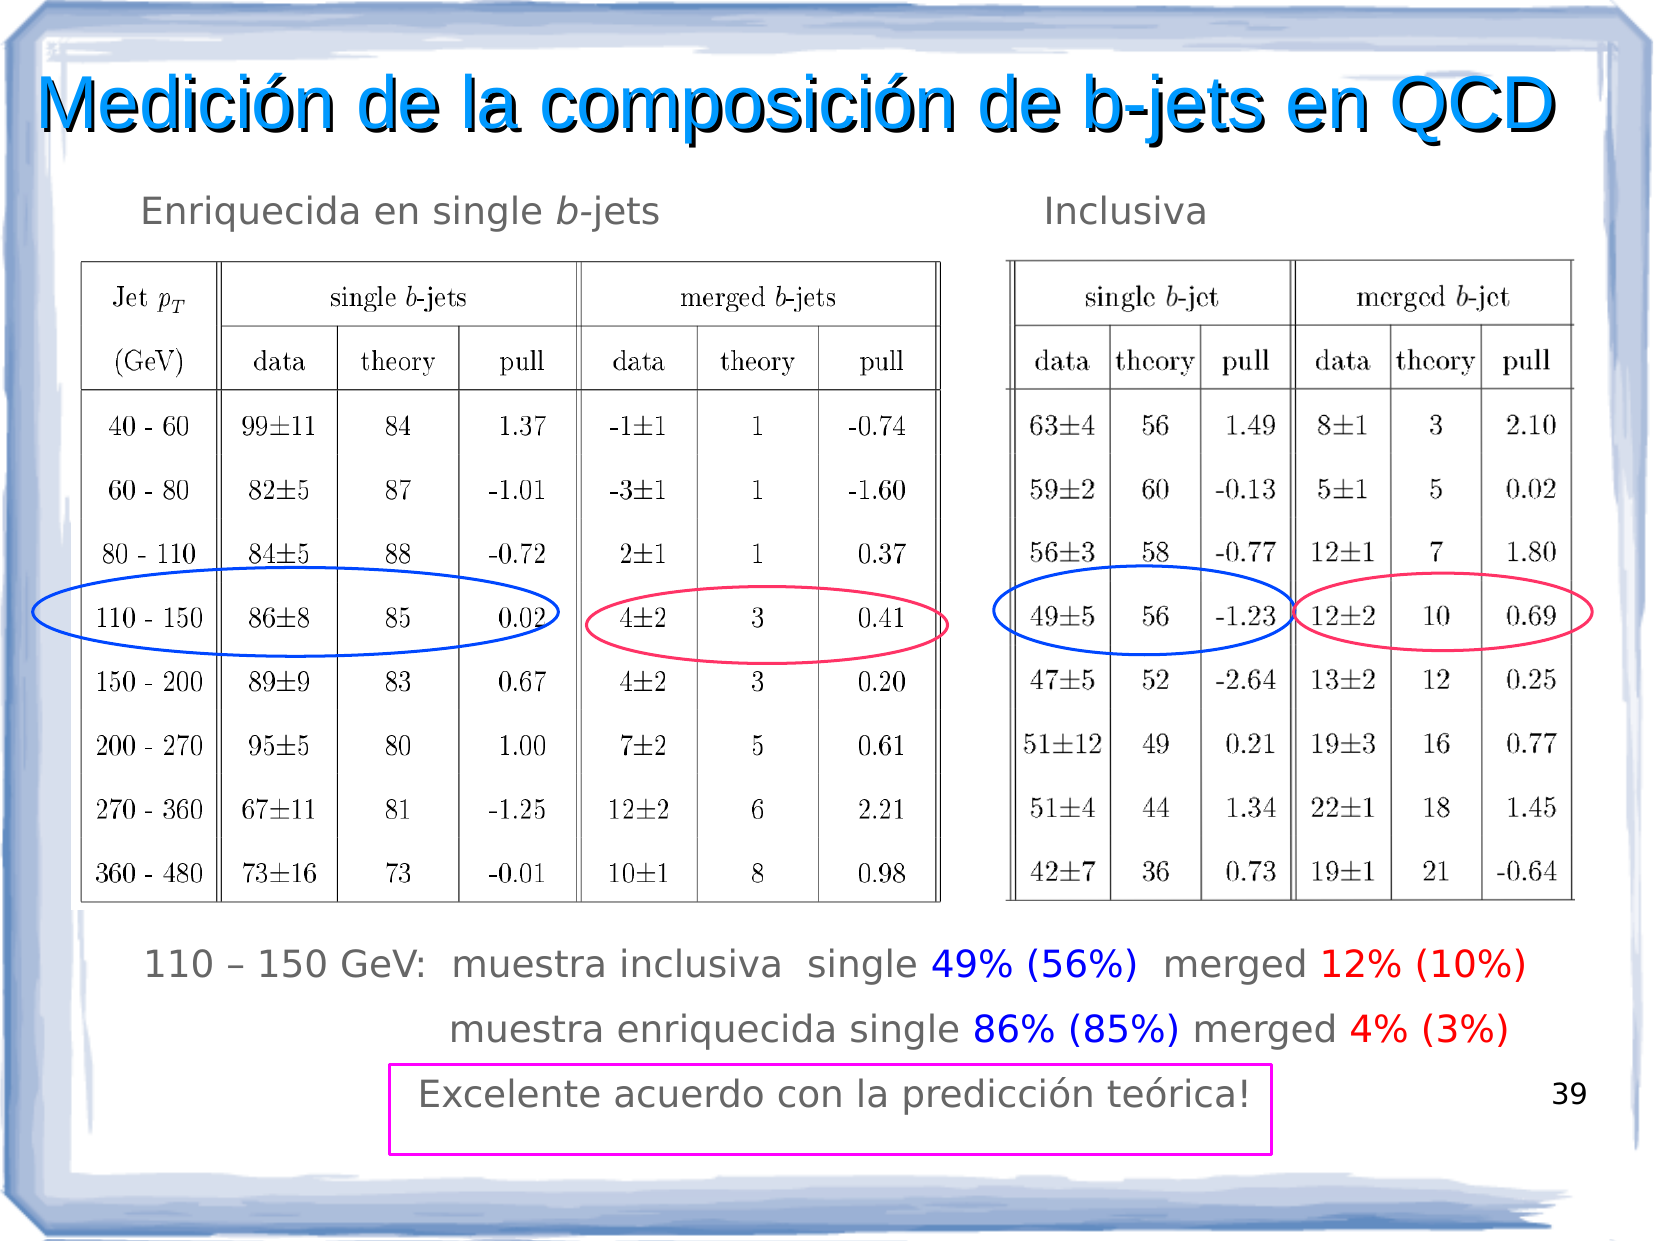

# Medición de la composición de b-jets en QCD
Enriquecida en single b-jets
Inclusiva
110 – 150 GeV: muestra inclusiva single 49% (56%) merged 12% (10%)
 muestra enriquecida single 86% (85%) merged 4% (3%)
Excelente acuerdo con la predicción teórica!
39